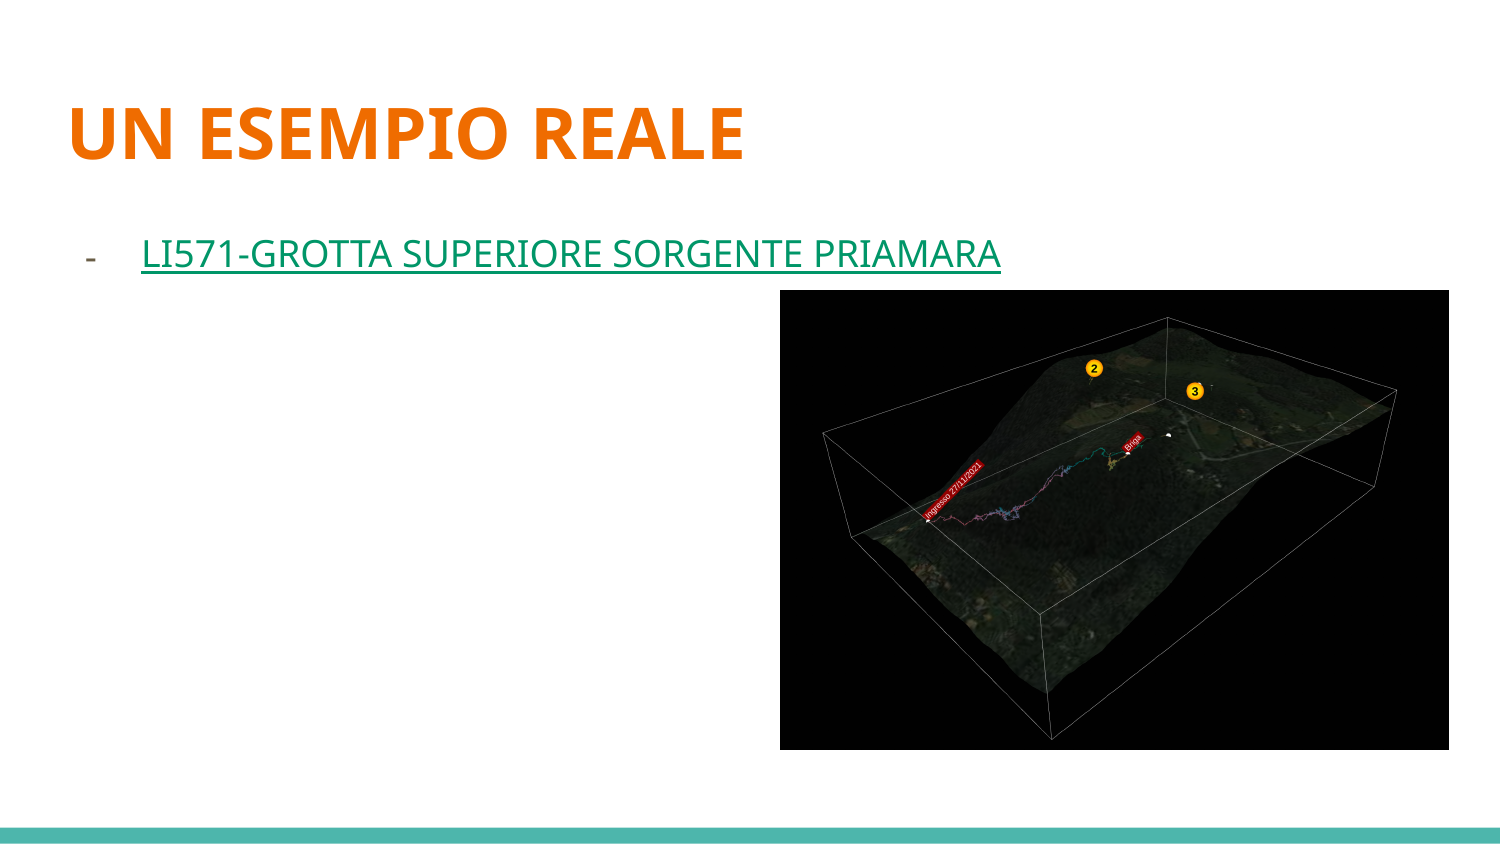

# UN ESEMPIO REALE
LI571-GROTTA SUPERIORE SORGENTE PRIAMARA